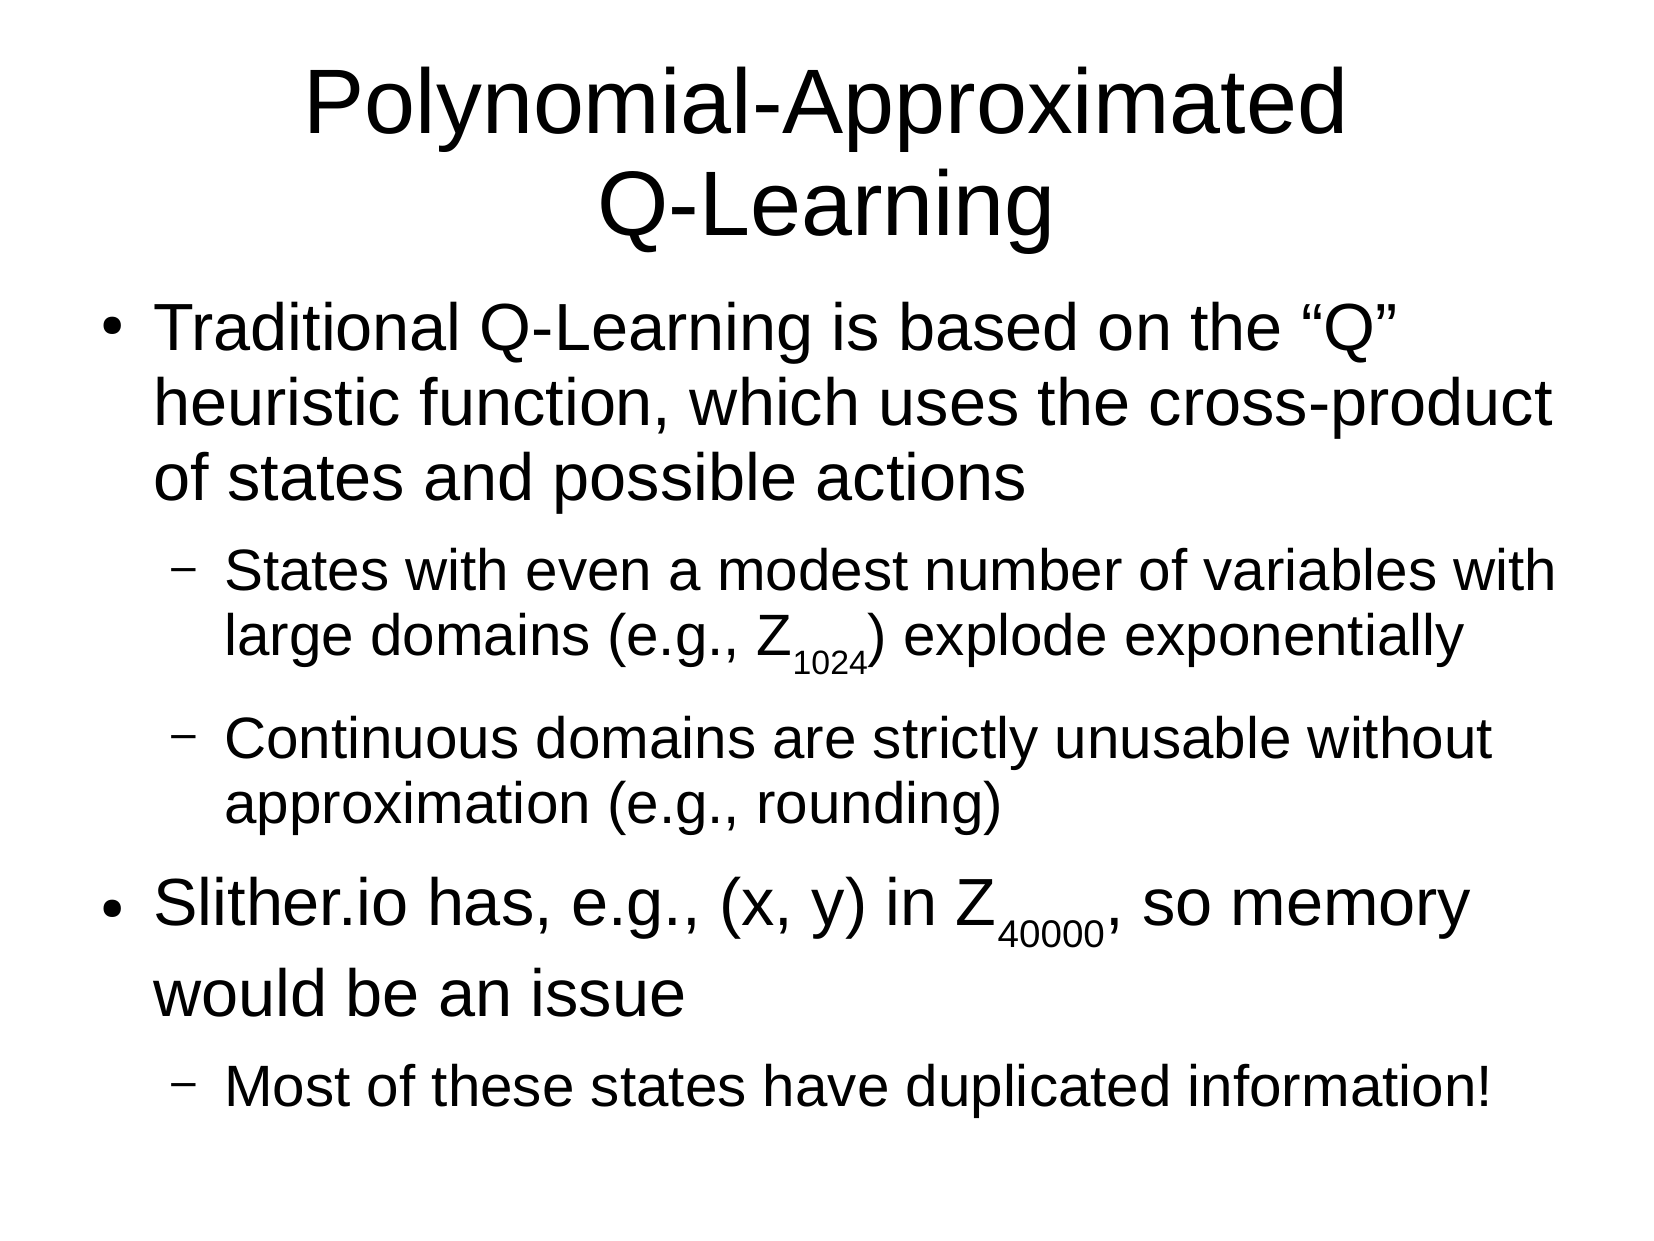

# Polynomial-Approximated Q-Learning
Traditional Q-Learning is based on the “Q” heuristic function, which uses the cross-product of states and possible actions
States with even a modest number of variables with large domains (e.g., Z1024) explode exponentially
Continuous domains are strictly unusable without approximation (e.g., rounding)
Slither.io has, e.g., (x, y) in Z40000, so memory would be an issue
Most of these states have duplicated information!